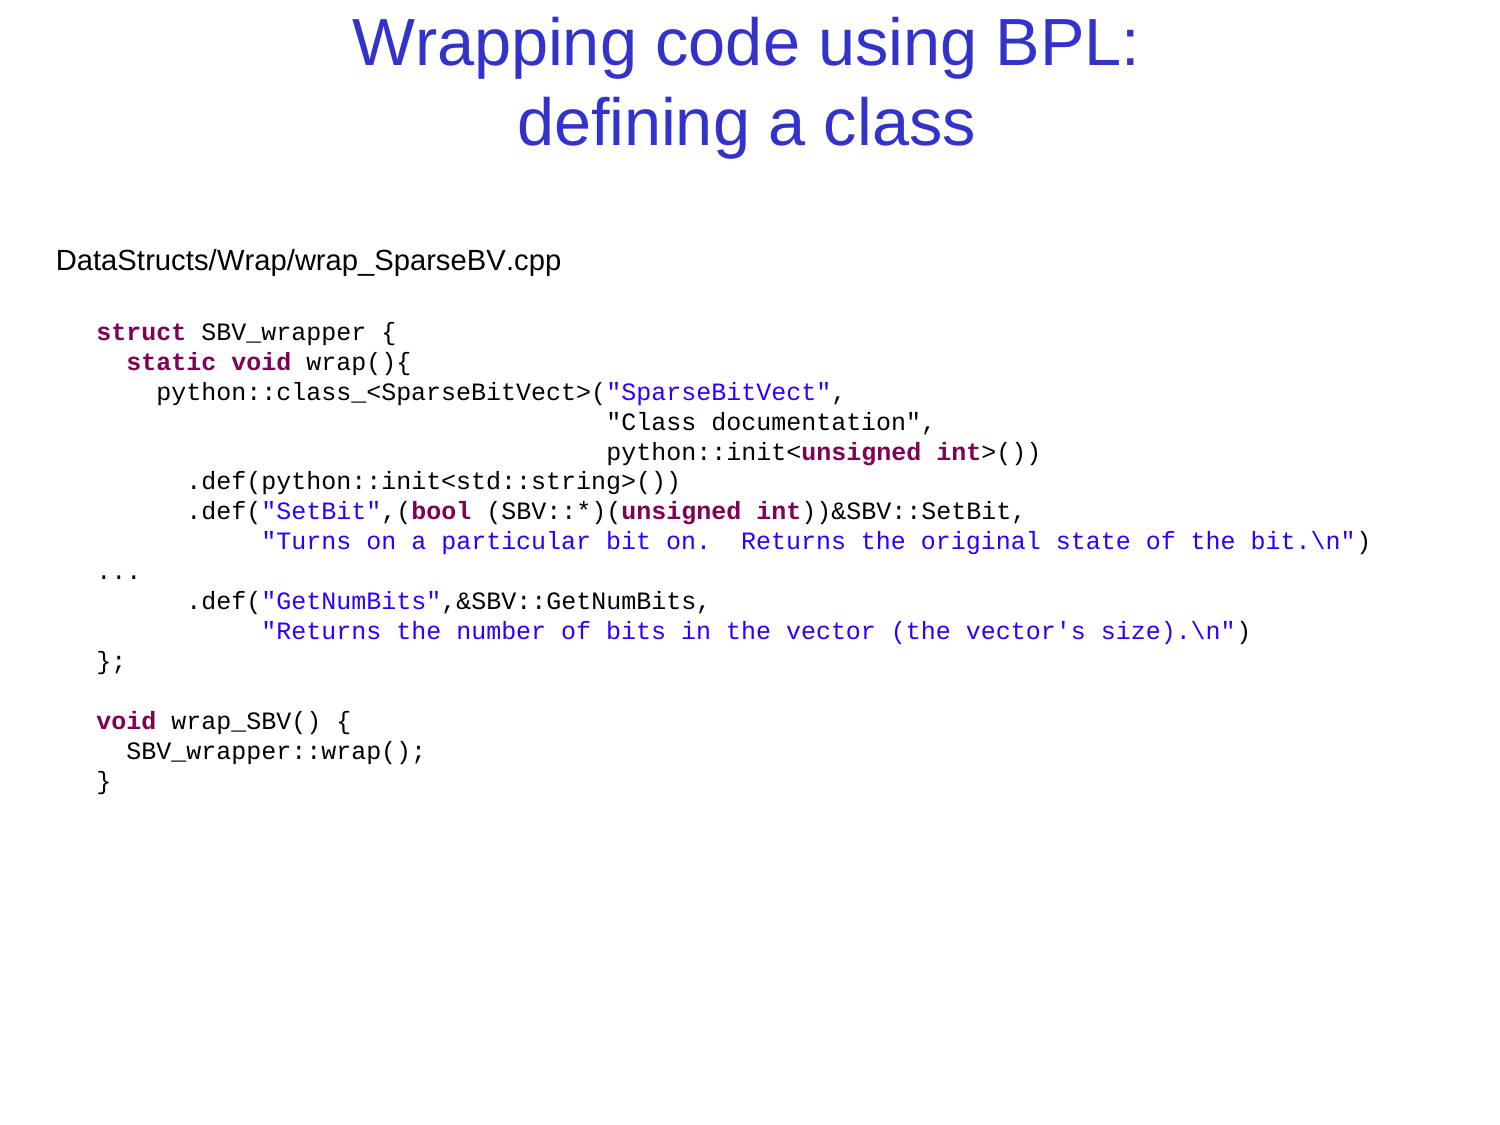

# Wrapping code using BPL: defining a class
DataStructs/Wrap/wrap_SparseBV.cpp
struct SBV_wrapper {
 static void wrap(){
 python::class_<SparseBitVect>("SparseBitVect",
 			 "Class documentation",
 			 python::init<unsigned int>())
 .def(python::init<std::string>())
 .def("SetBit",(bool (SBV::*)(unsigned int))&SBV::SetBit,
	 "Turns on a particular bit on. Returns the original state of the bit.\n")
...
 .def("GetNumBits",&SBV::GetNumBits,
	 "Returns the number of bits in the vector (the vector's size).\n")
};
void wrap_SBV() {
 SBV_wrapper::wrap();
}